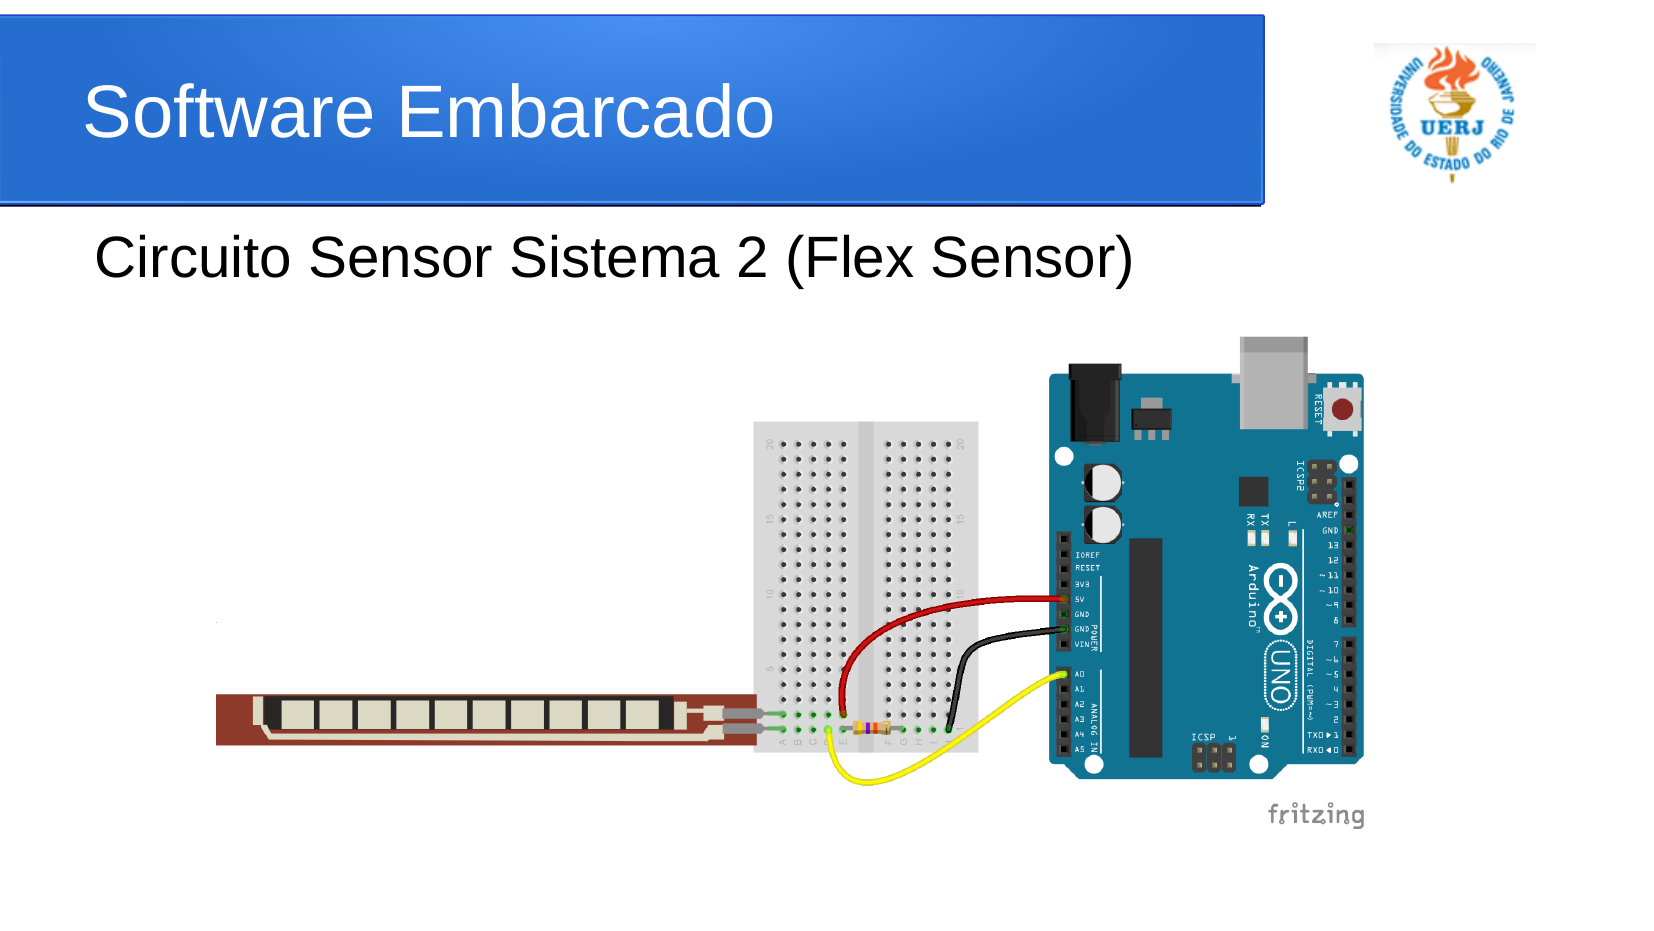

# Software Embarcado
Circuito Sensor Sistema 2 (Flex Sensor)